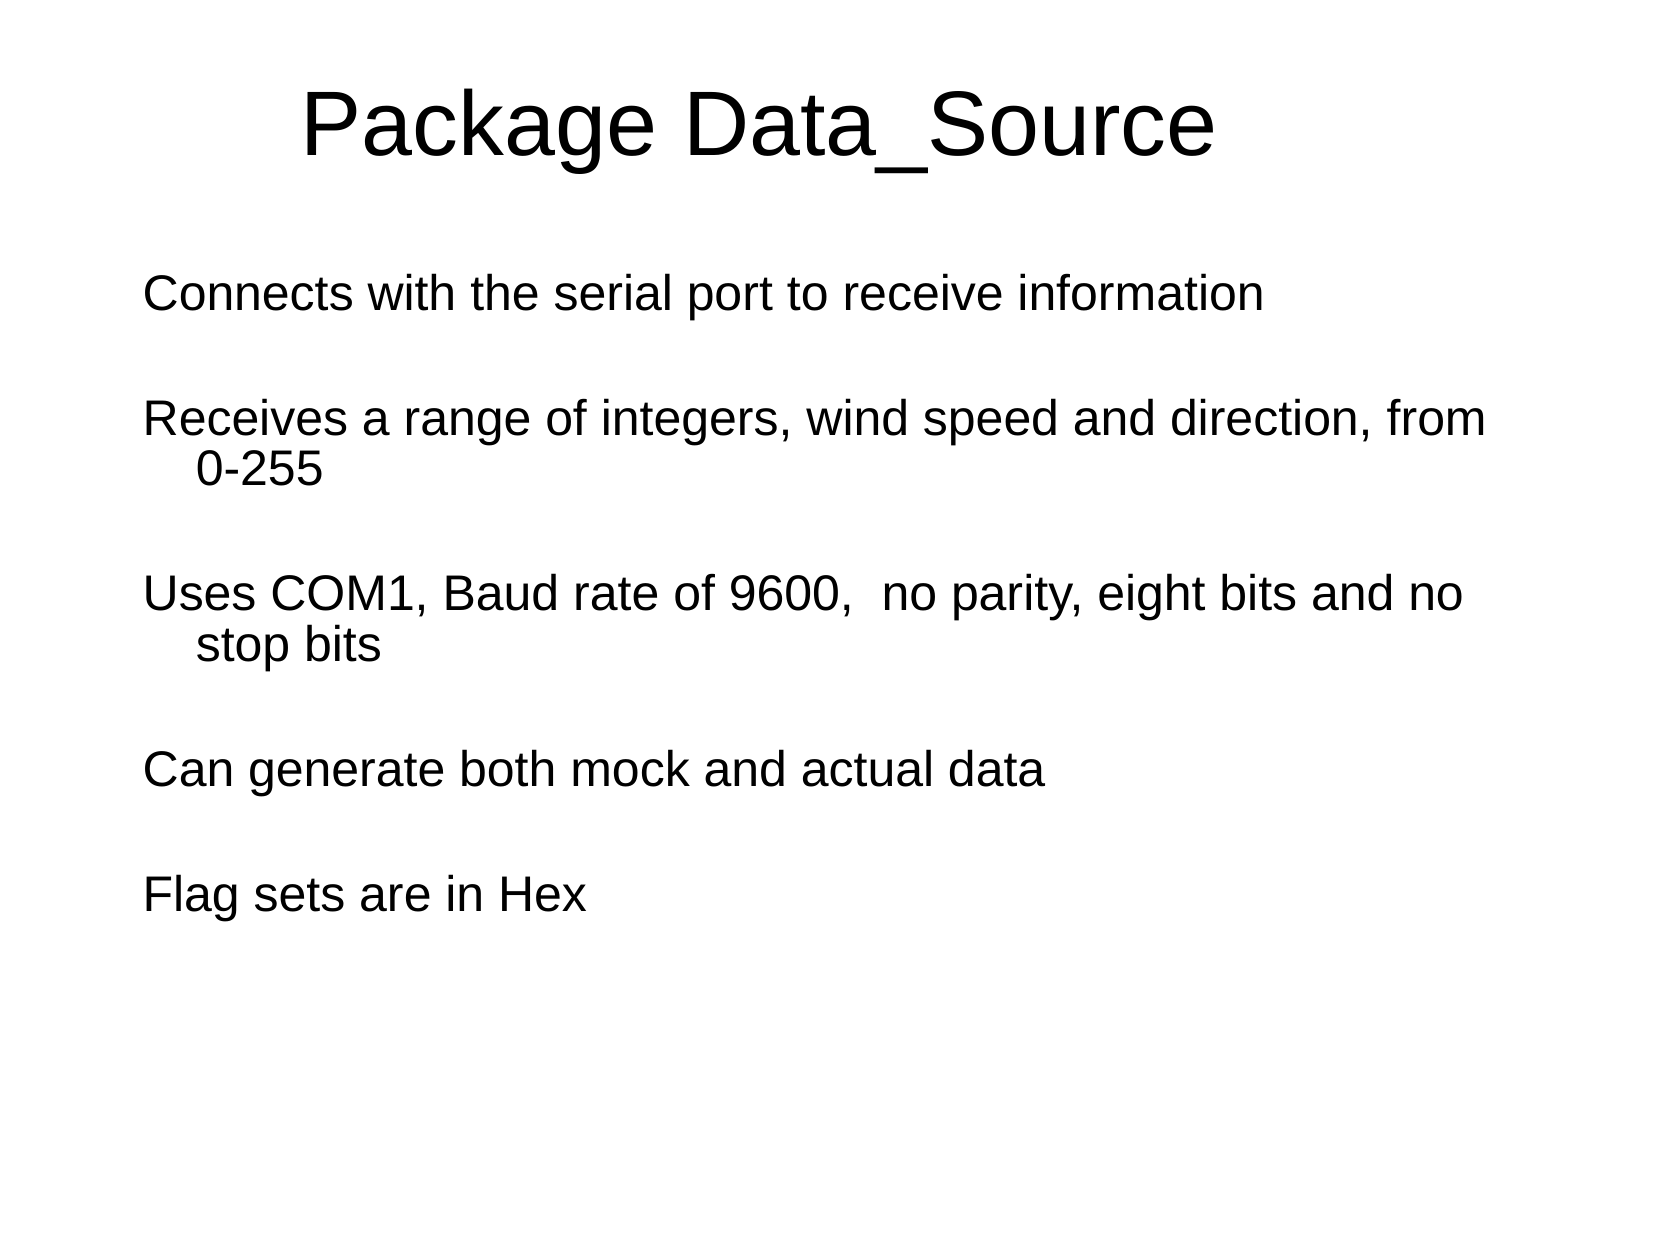

# Package Data_Source
Connects with the serial port to receive information
Receives a range of integers, wind speed and direction, from 0-255
Uses COM1, Baud rate of 9600, no parity, eight bits and no stop bits
Can generate both mock and actual data
Flag sets are in Hex